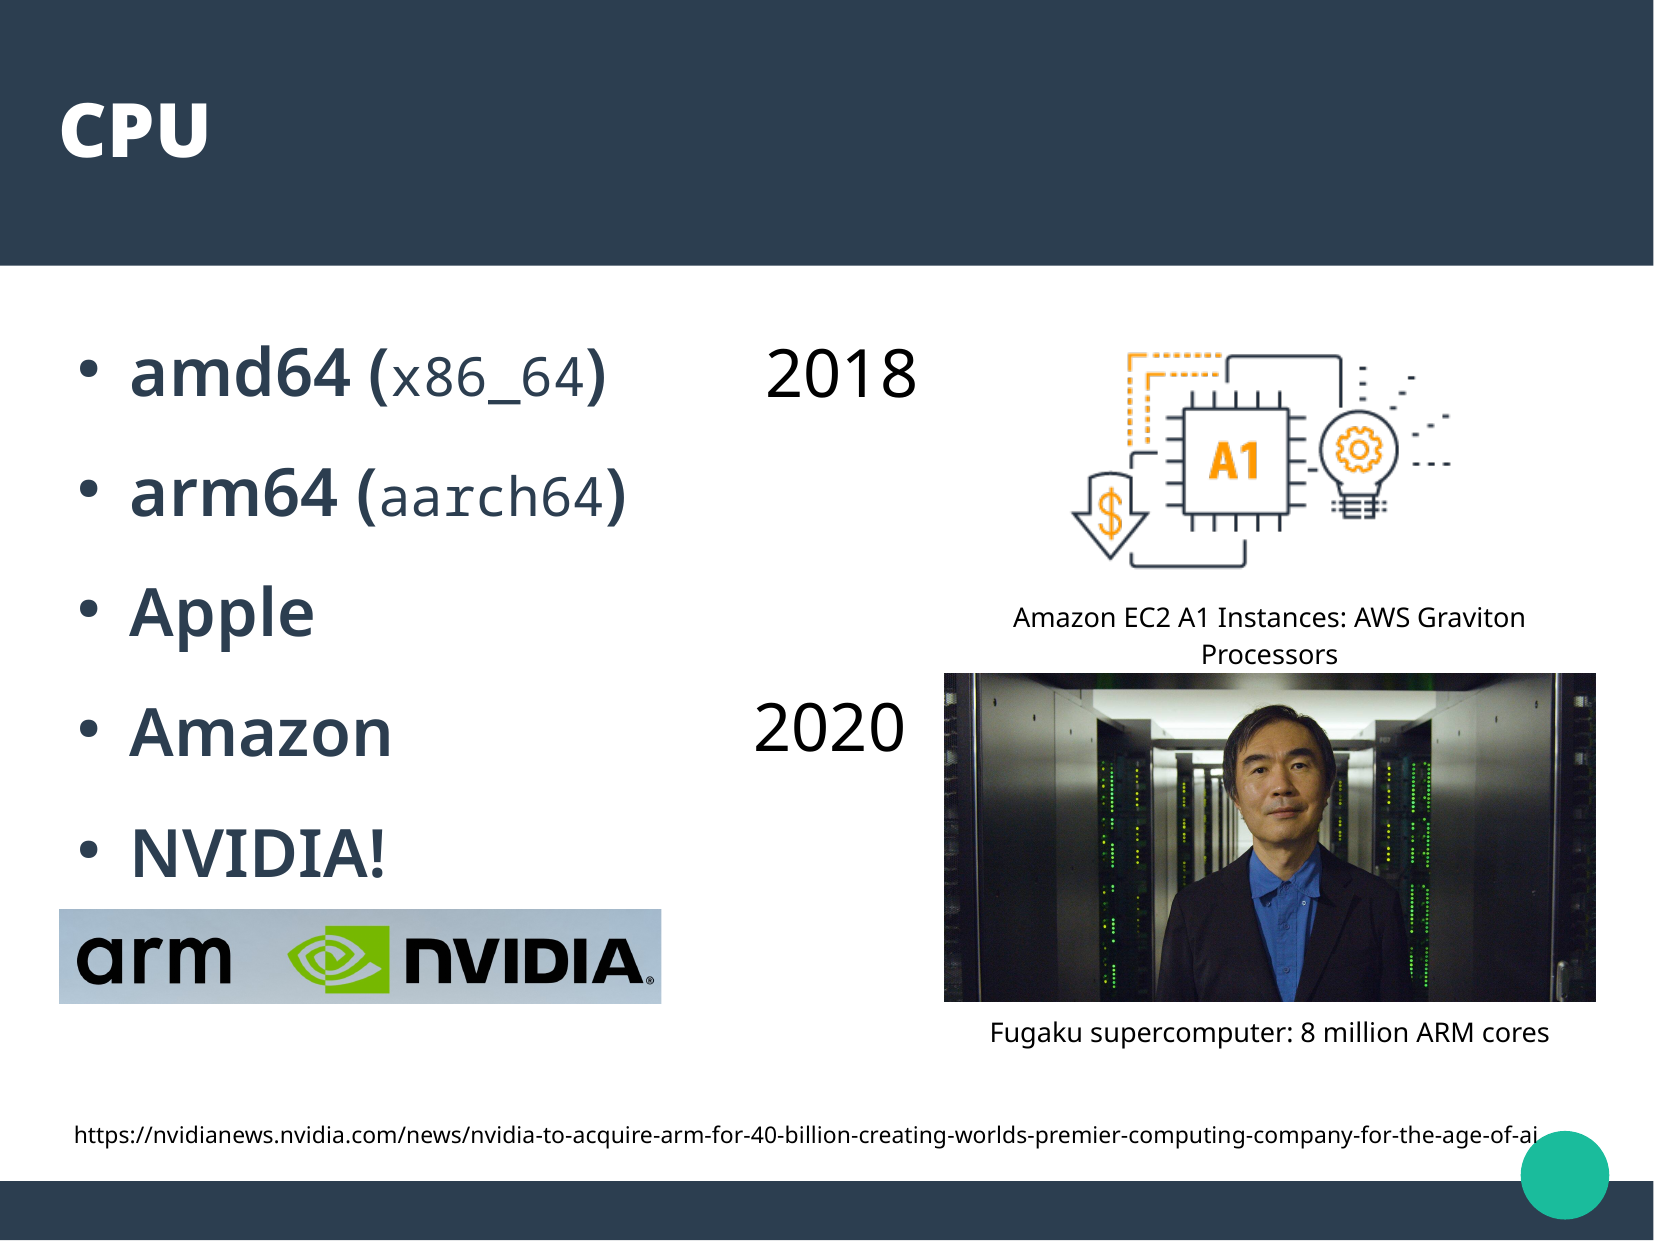

# CPU
2018
amd64 (x86_64)
arm64 (aarch64)
Apple
Amazon
NVIDIA!
Amazon EC2 A1 Instances: AWS Graviton Processors
2020
Fugaku supercomputer: 8 million ARM cores
https://nvidianews.nvidia.com/news/nvidia-to-acquire-arm-for-40-billion-creating-worlds-premier-computing-company-for-the-age-of-ai